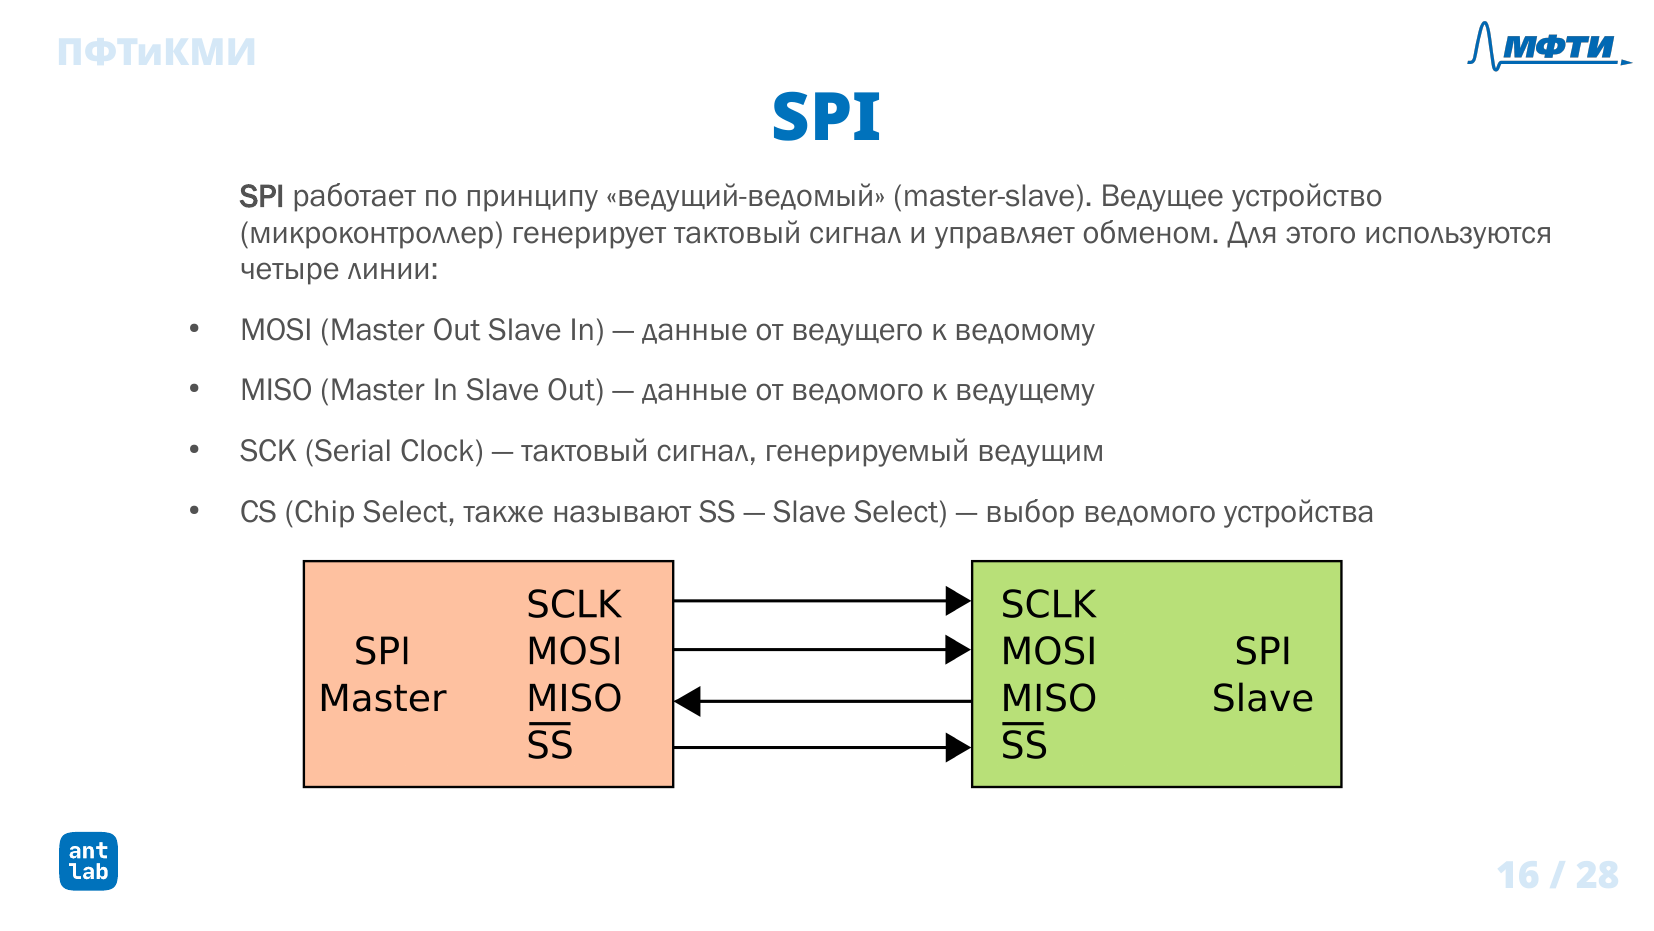

# SPI
SPI работает по принципу «ведущий-ведомый» (master-slave). Ведущее устройство (микроконтроллер) генерирует тактовый сигнал и управляет обменом. Для этого используются четыре линии:
MOSI (Master Out Slave In) — данные от ведущего к ведомому
MISO (Master In Slave Out) — данные от ведомого к ведущему
SCK (Serial Clock) — тактовый сигнал, генерируемый ведущим
CS (Chip Select, также называют SS — Slave Select) — выбор ведомого устройства